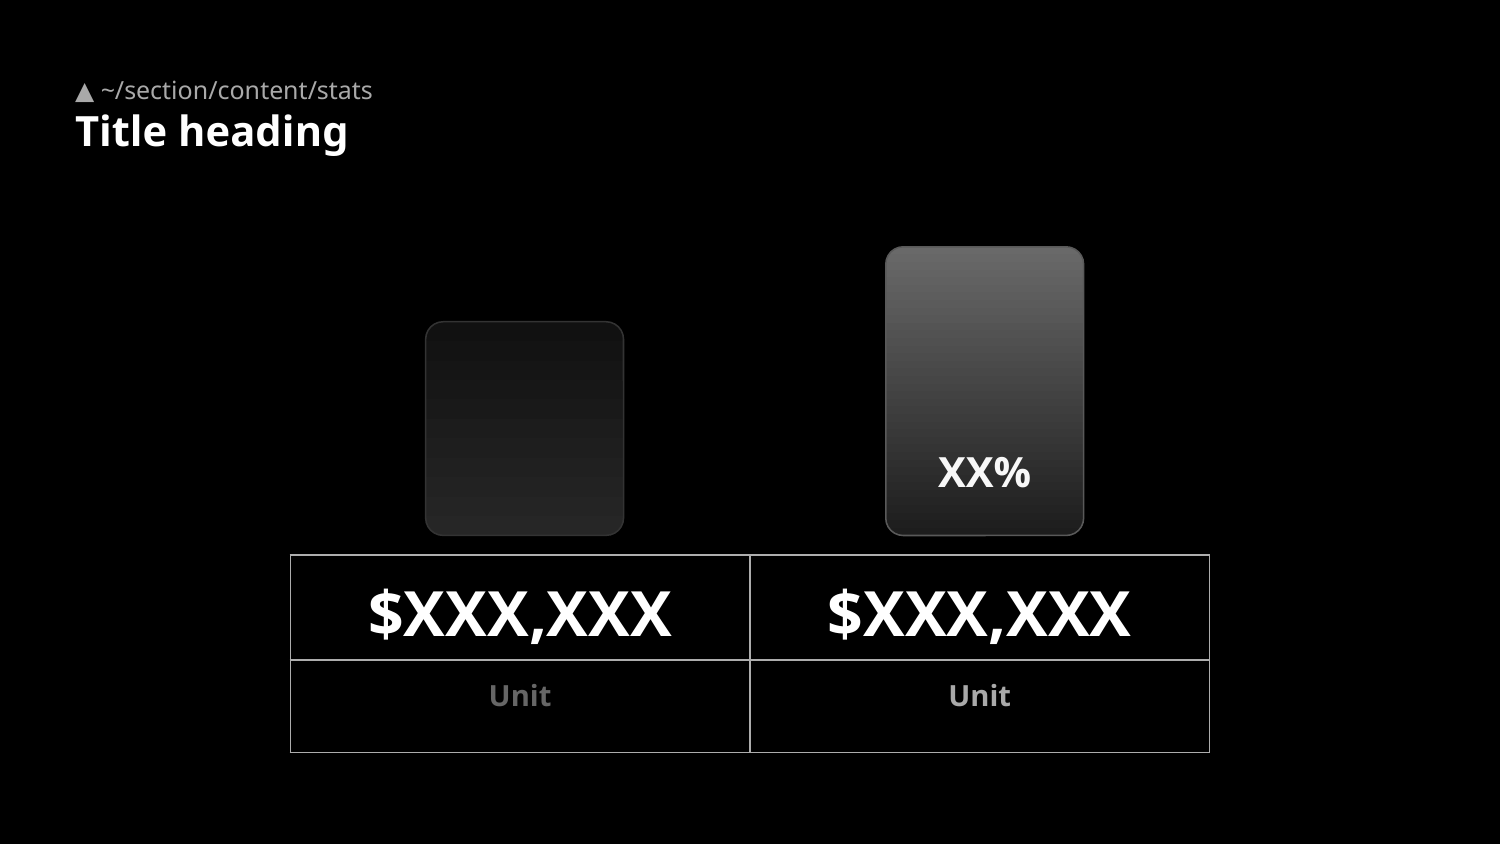

▲ ~/section/content/stats
Title heading
XX%
| $XXX,XXX | $XXX,XXX |
| --- | --- |
| Unit | Unit |